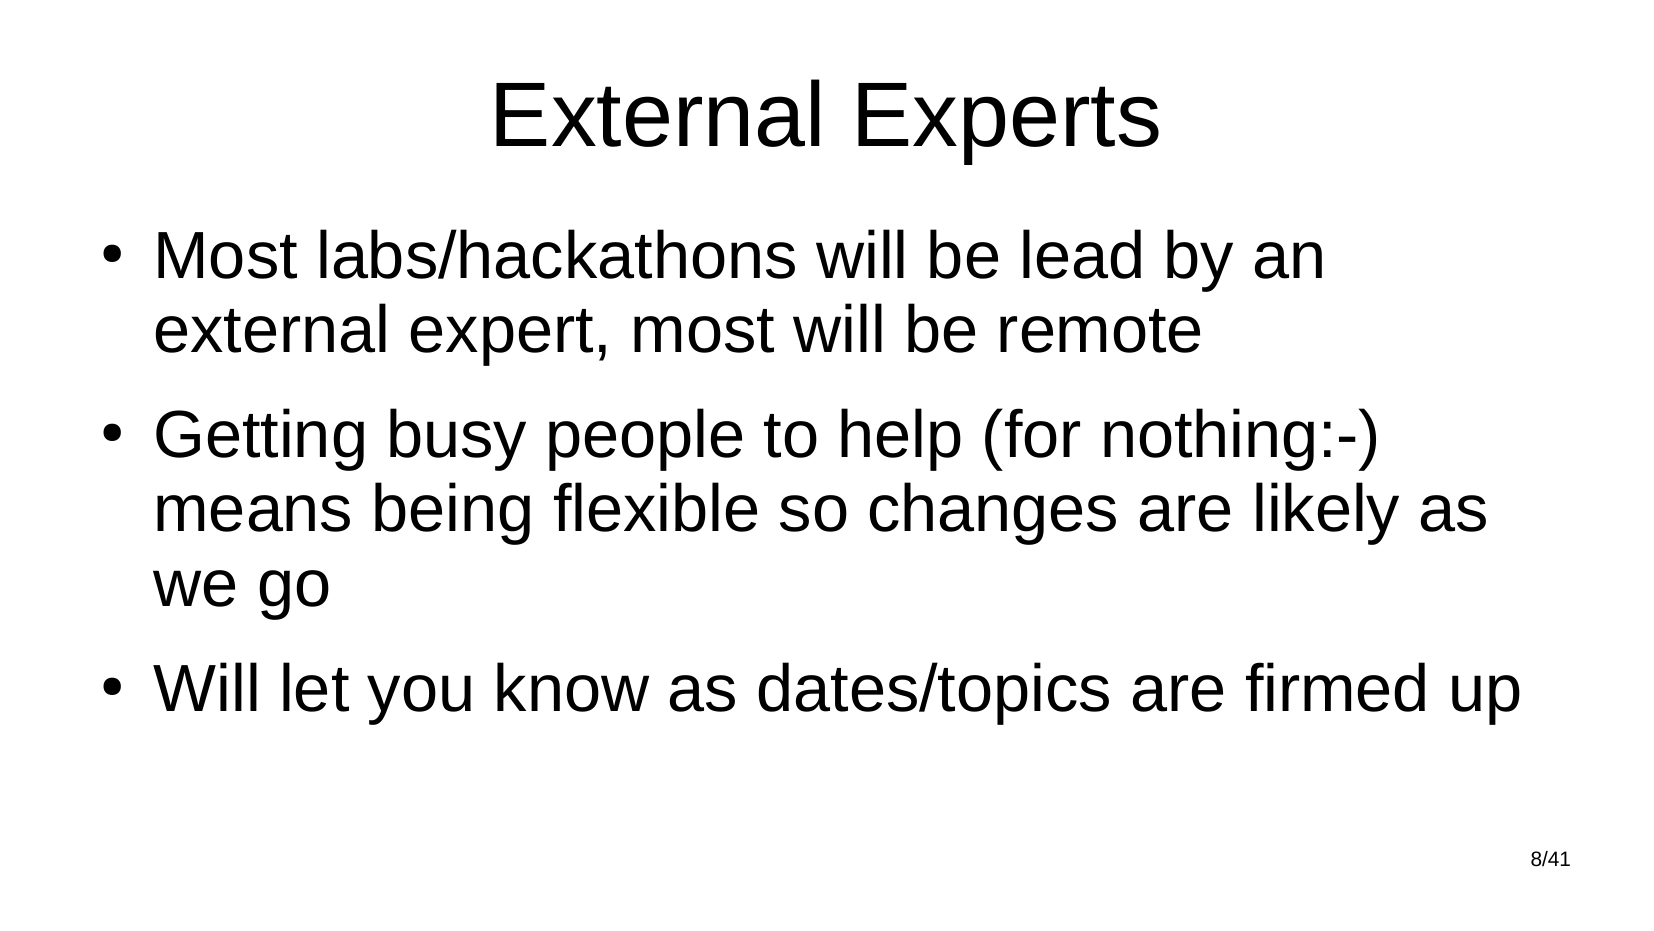

# External Experts
Most labs/hackathons will be lead by an external expert, most will be remote
Getting busy people to help (for nothing:-) means being flexible so changes are likely as we go
Will let you know as dates/topics are firmed up
8